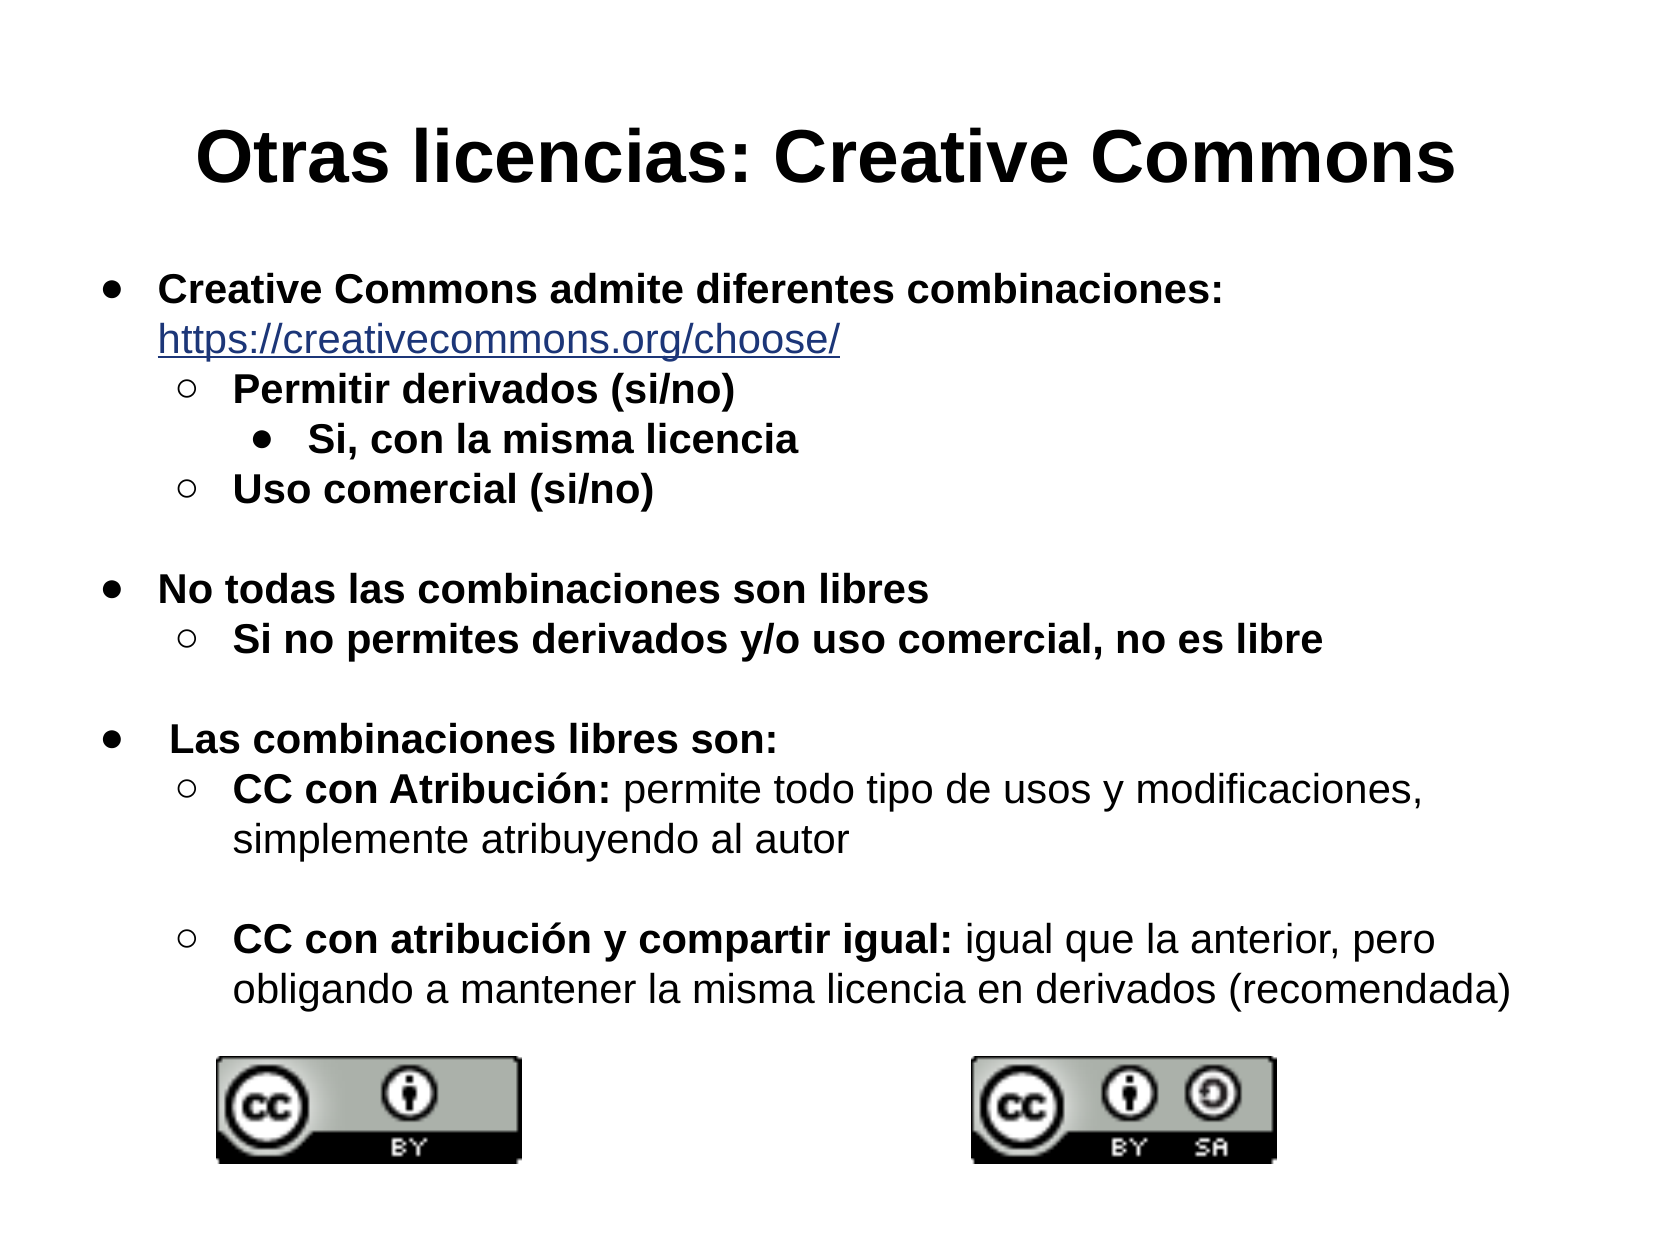

Otras licencias: Creative Commons
Creative Commons admite diferentes combinaciones: https://creativecommons.org/choose/
Permitir derivados (si/no)
Si, con la misma licencia
Uso comercial (si/no)
No todas las combinaciones son libres
Si no permites derivados y/o uso comercial, no es libre
 Las combinaciones libres son:
CC con Atribución: permite todo tipo de usos y modificaciones, simplemente atribuyendo al autor
CC con atribución y compartir igual: igual que la anterior, pero obligando a mantener la misma licencia en derivados (recomendada)